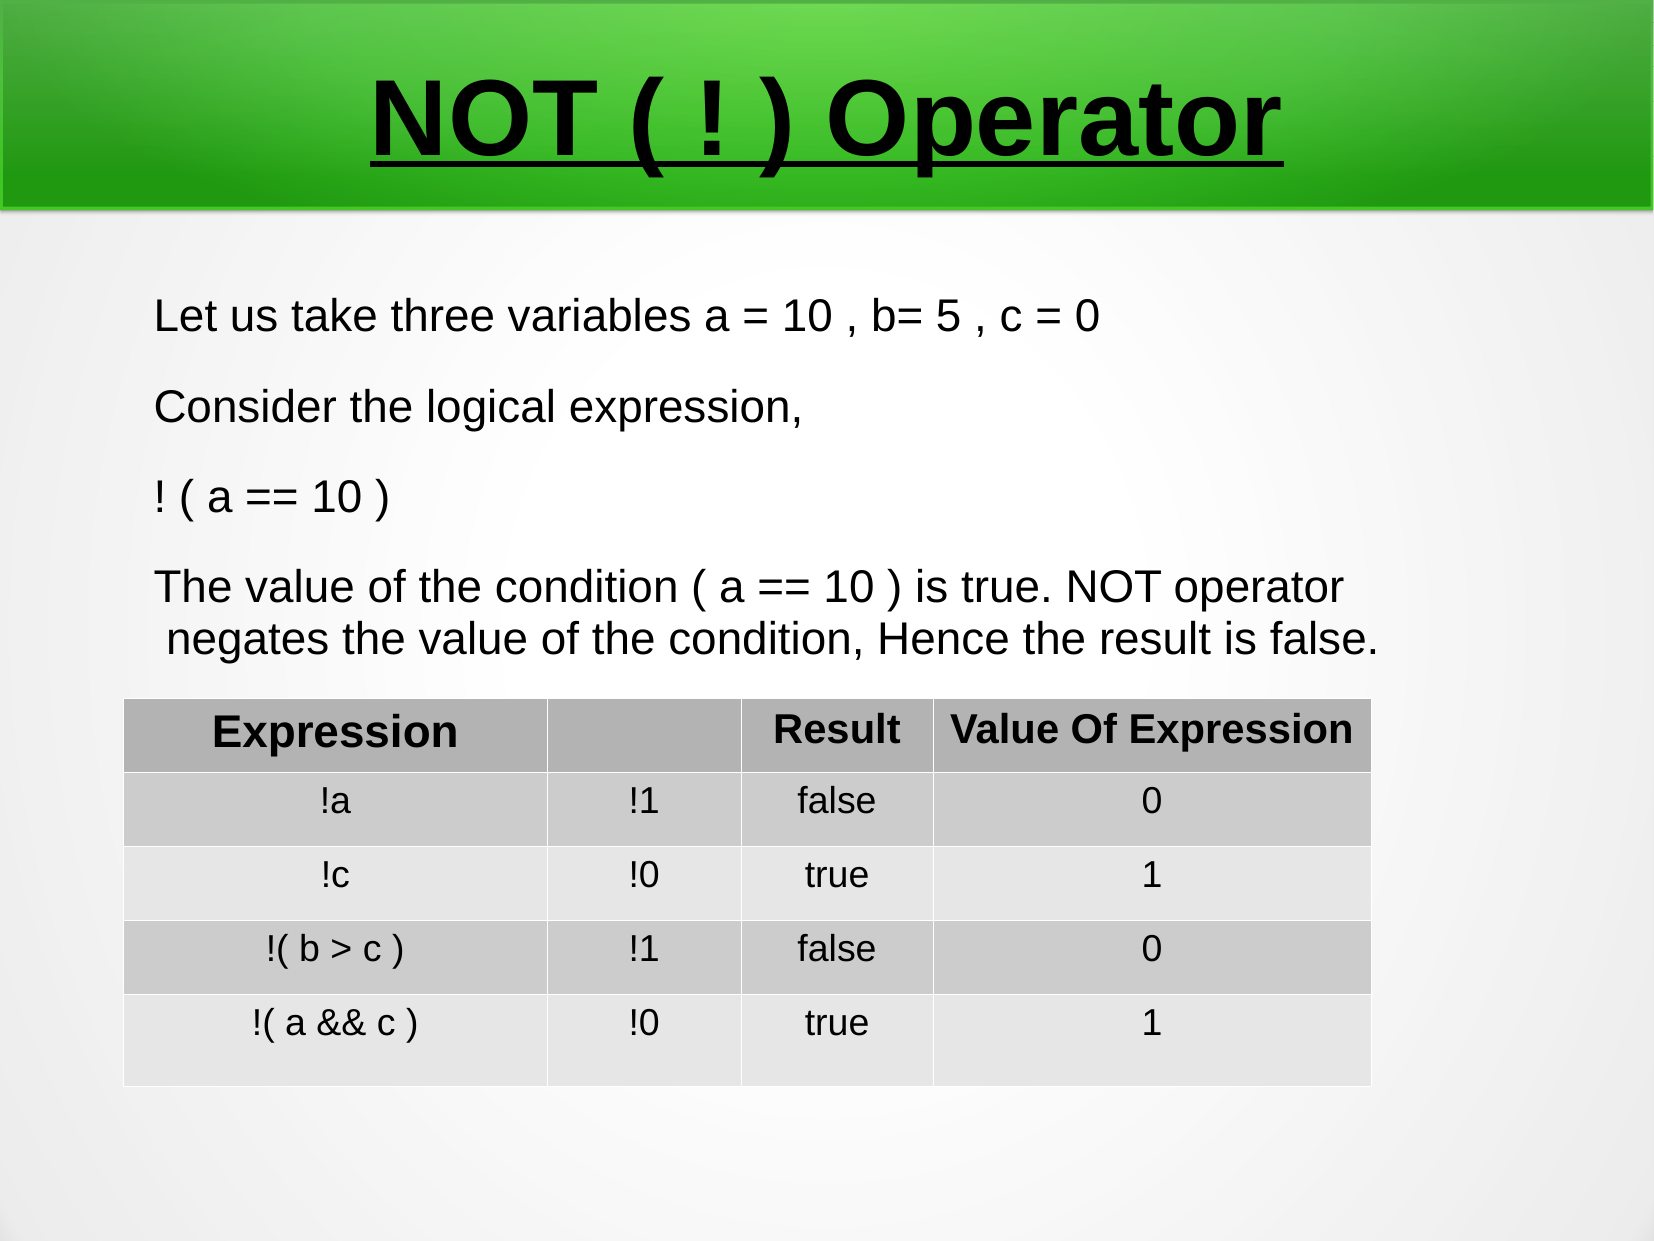

# NOT ( ! ) Operator
Let us take three variables a = 10 , b= 5 , c = 0
Consider the logical expression,
! ( a == 10 )
The value of the condition ( a == 10 ) is true. NOT operator negates the value of the condition, Hence the result is false.
| Expression | | Result | Value Of Expression |
| --- | --- | --- | --- |
| !a | !1 | false | 0 |
| !c | !0 | true | 1 |
| !( b > c ) | !1 | false | 0 |
| !( a && c ) | !0 | true | 1 |